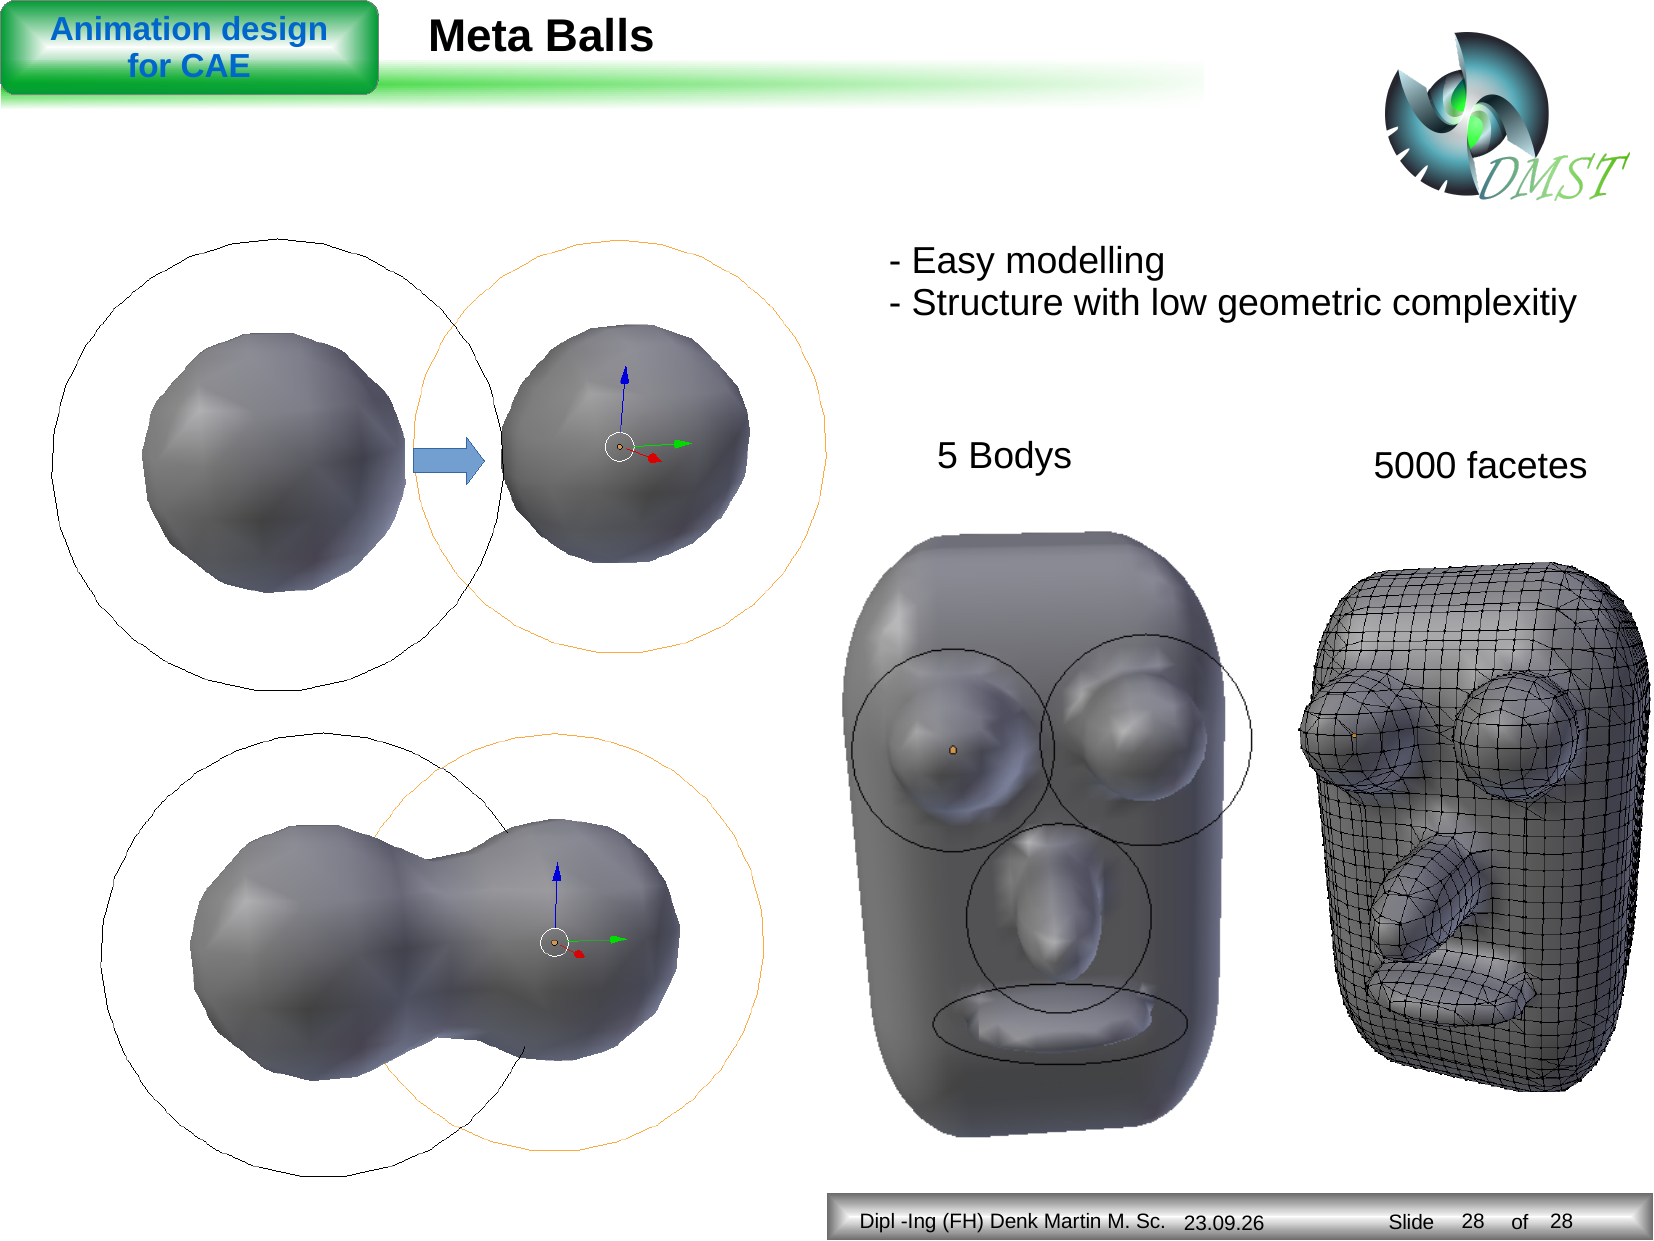

Animation design
for CAE
Meta Balls
- Easy modelling
- Structure with low geometric complexitiy
5 Bodys
5000 facetes